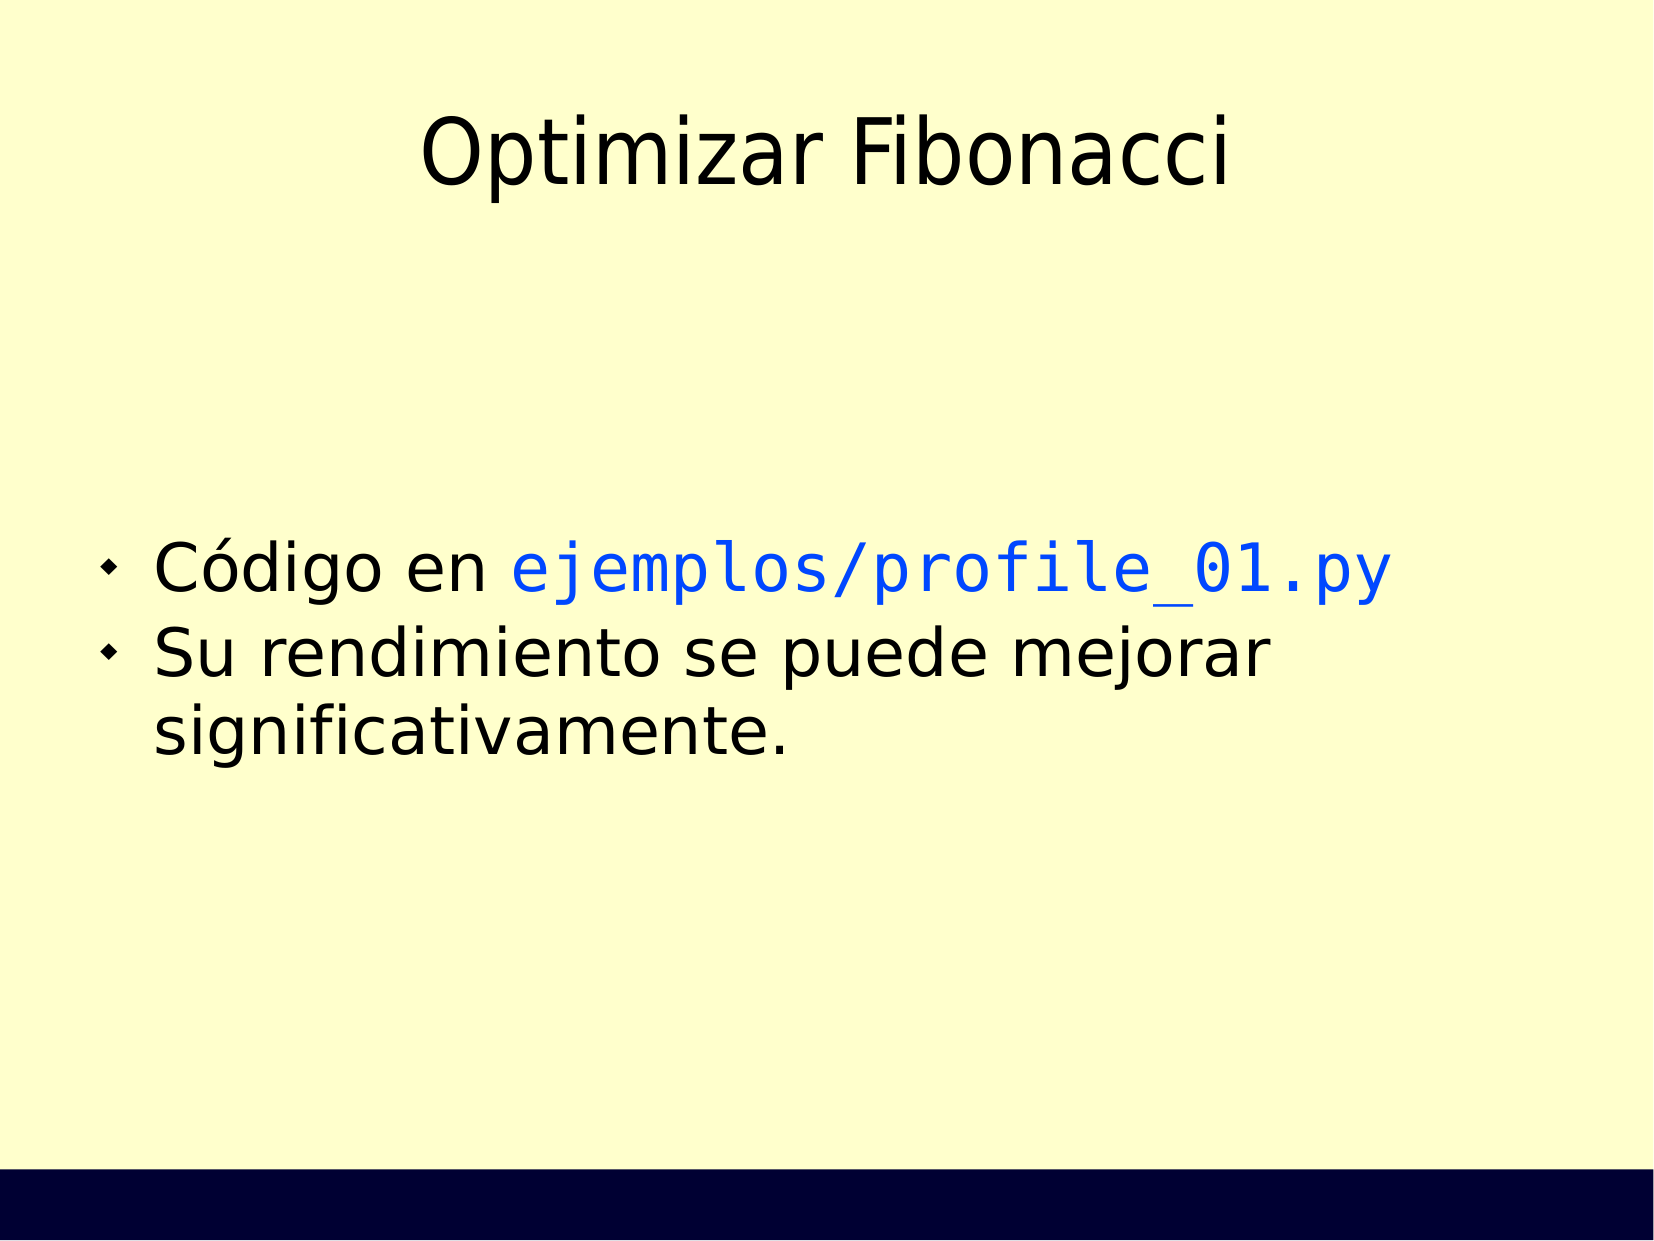

# Optimizar Fibonacci
Código en ejemplos/profile_01.py
Su rendimiento se puede mejorar significativamente.